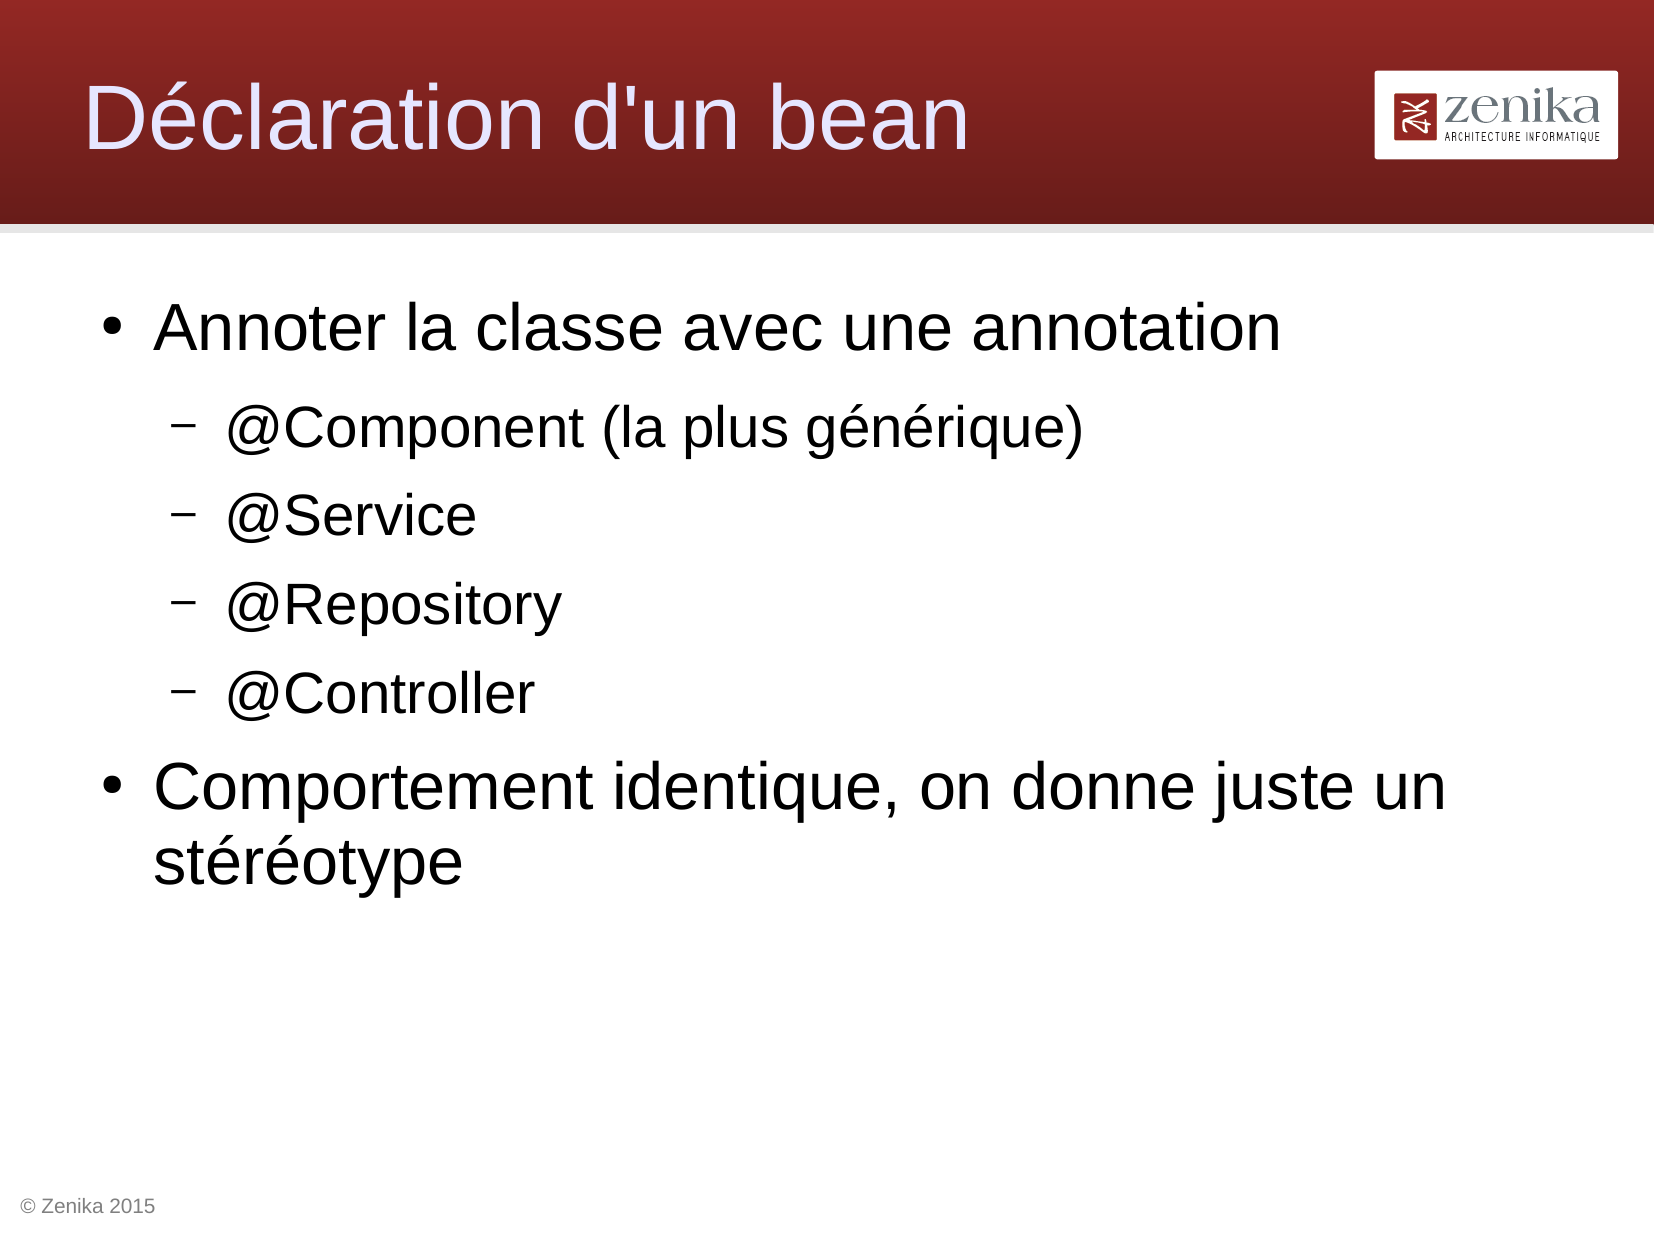

# Déclaration d'un bean
Annoter la classe avec une annotation
@Component (la plus générique)
@Service
@Repository
@Controller
Comportement identique, on donne juste un stéréotype